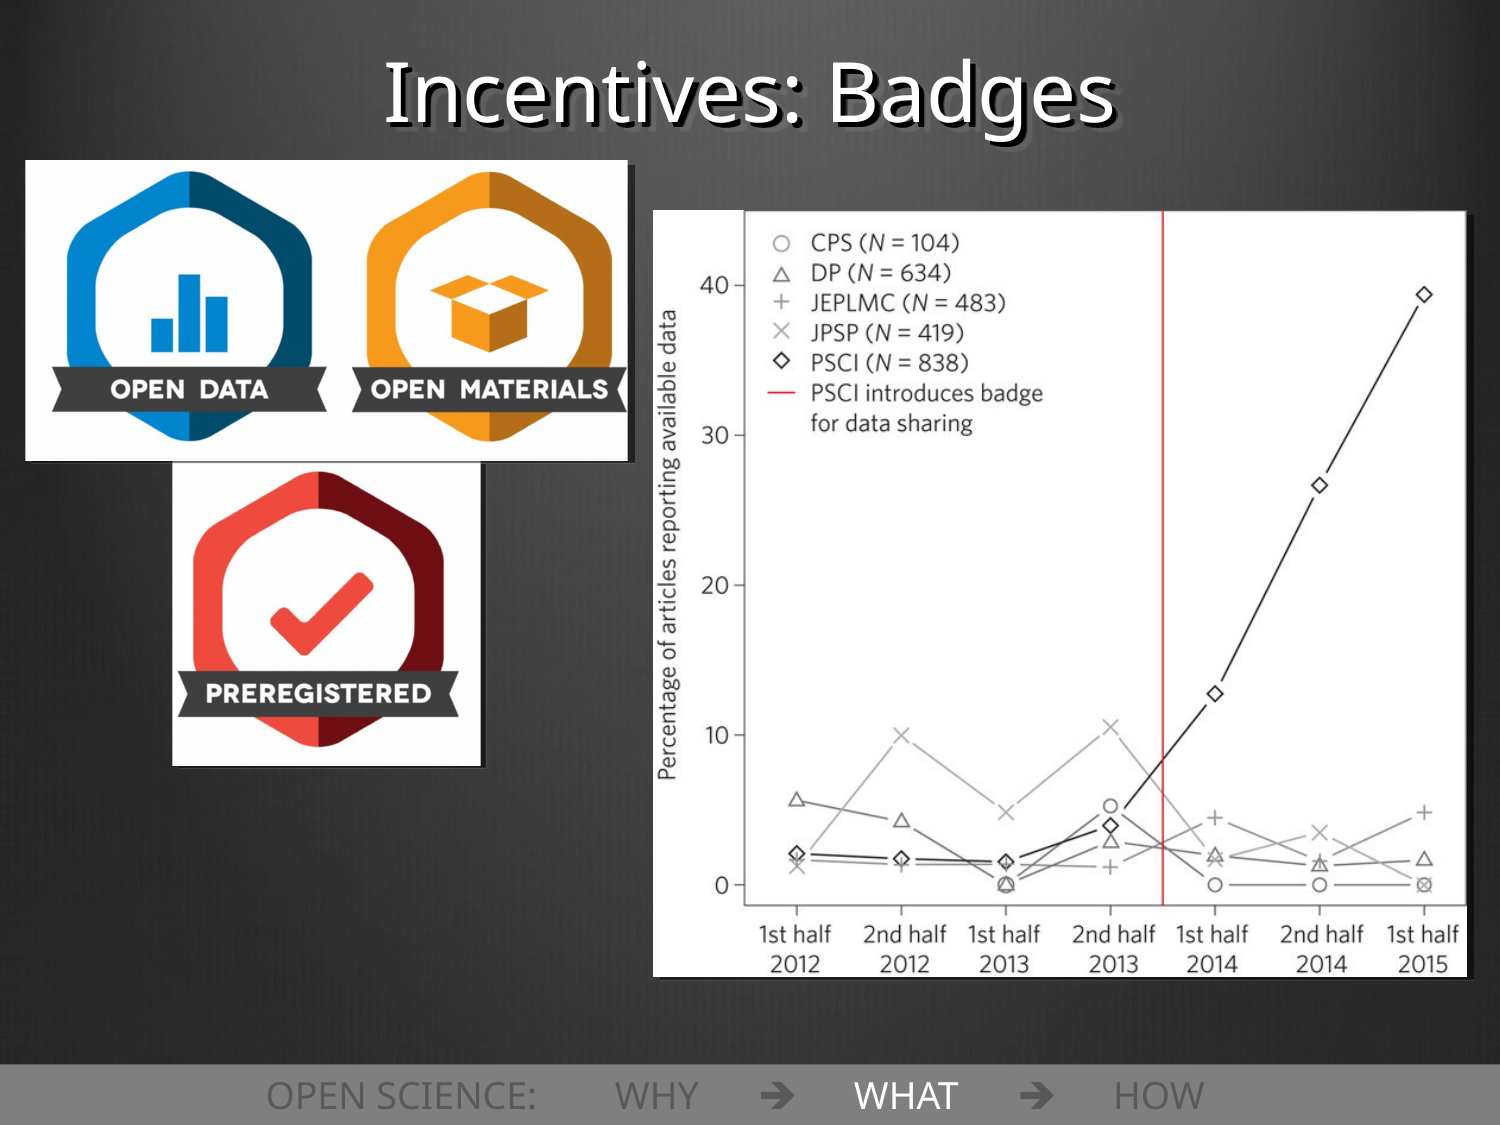

# Incentives: Badges
OPEN SCIENCE: WHY  WHAT  HOW